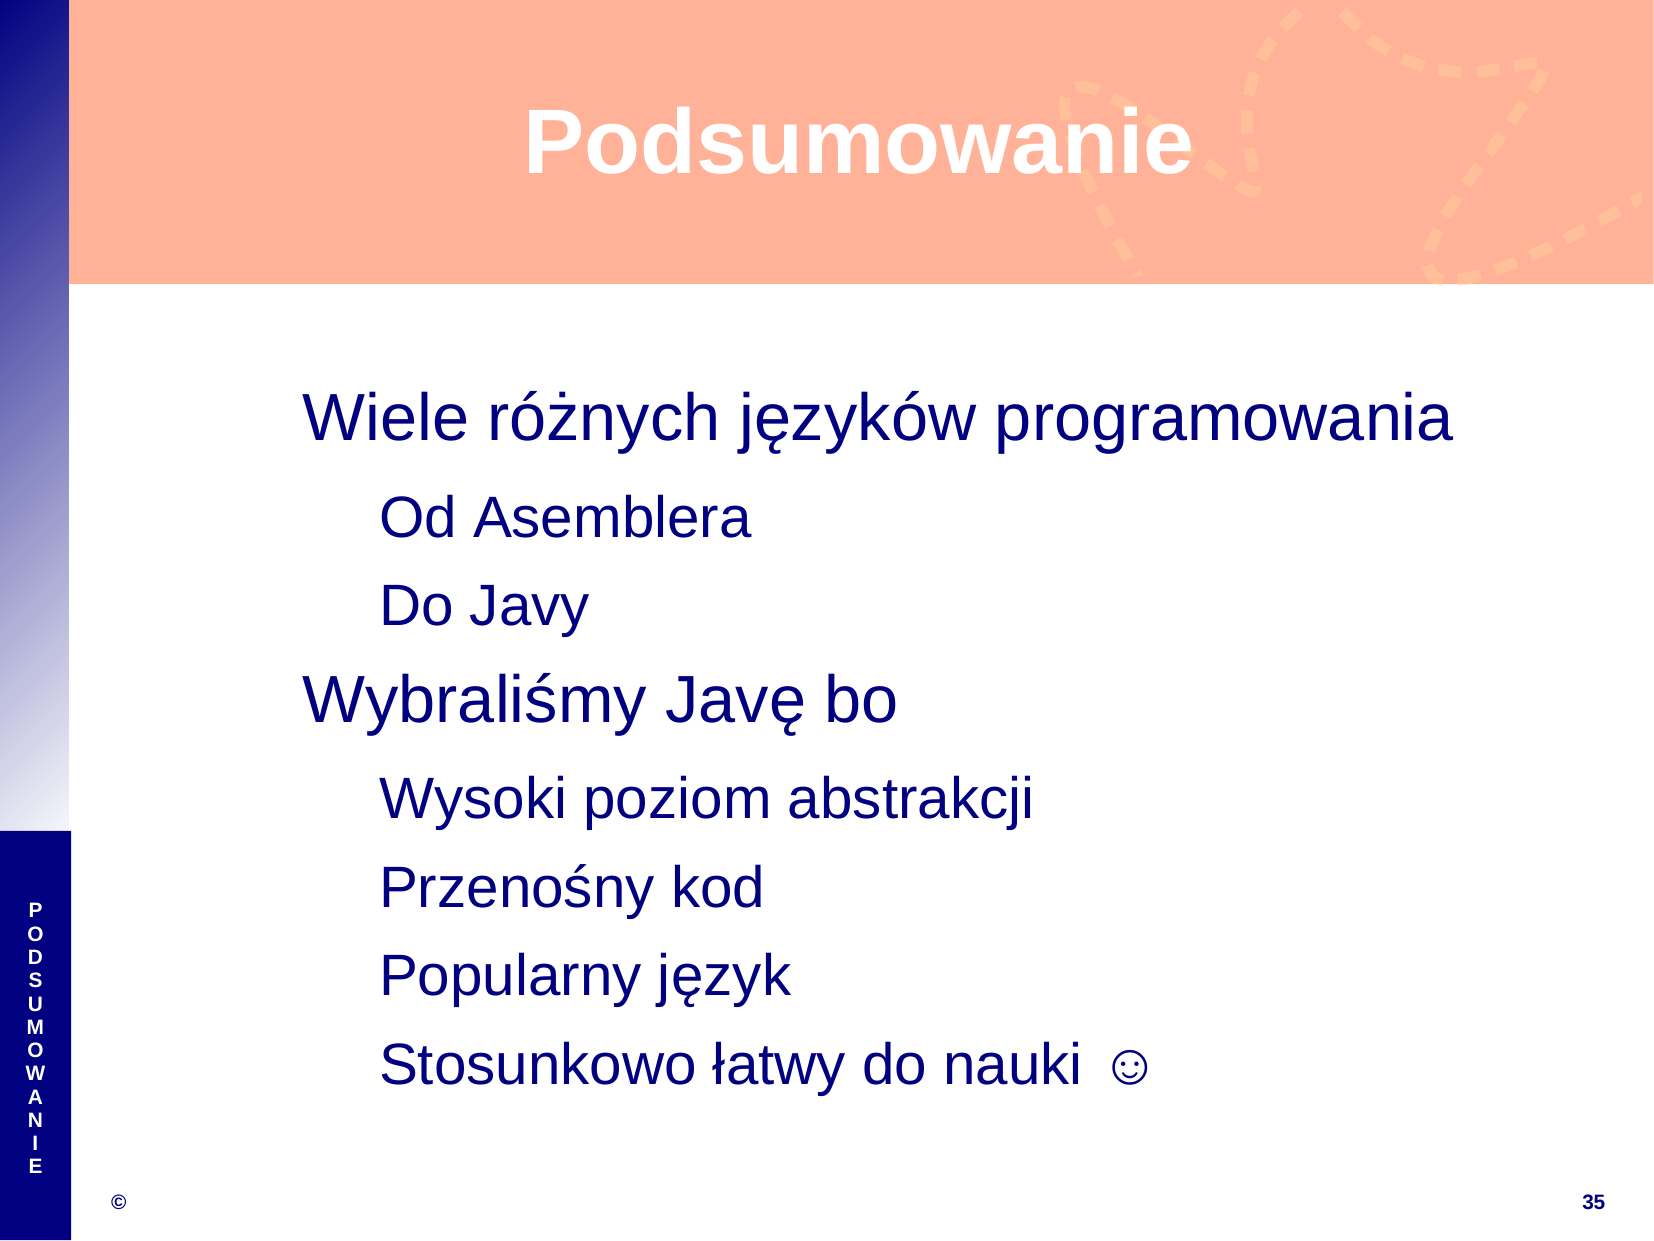

# Podsumowanie
Wiele różnych języków programowania
Od Asemblera
Do Javy
Wybraliśmy Javę bo
Wysoki poziom abstrakcji
Przenośny kod
Popularny język
Stosunkowo łatwy do nauki ☺
P
O
D
S
U
M
O
W
A
N
I
E